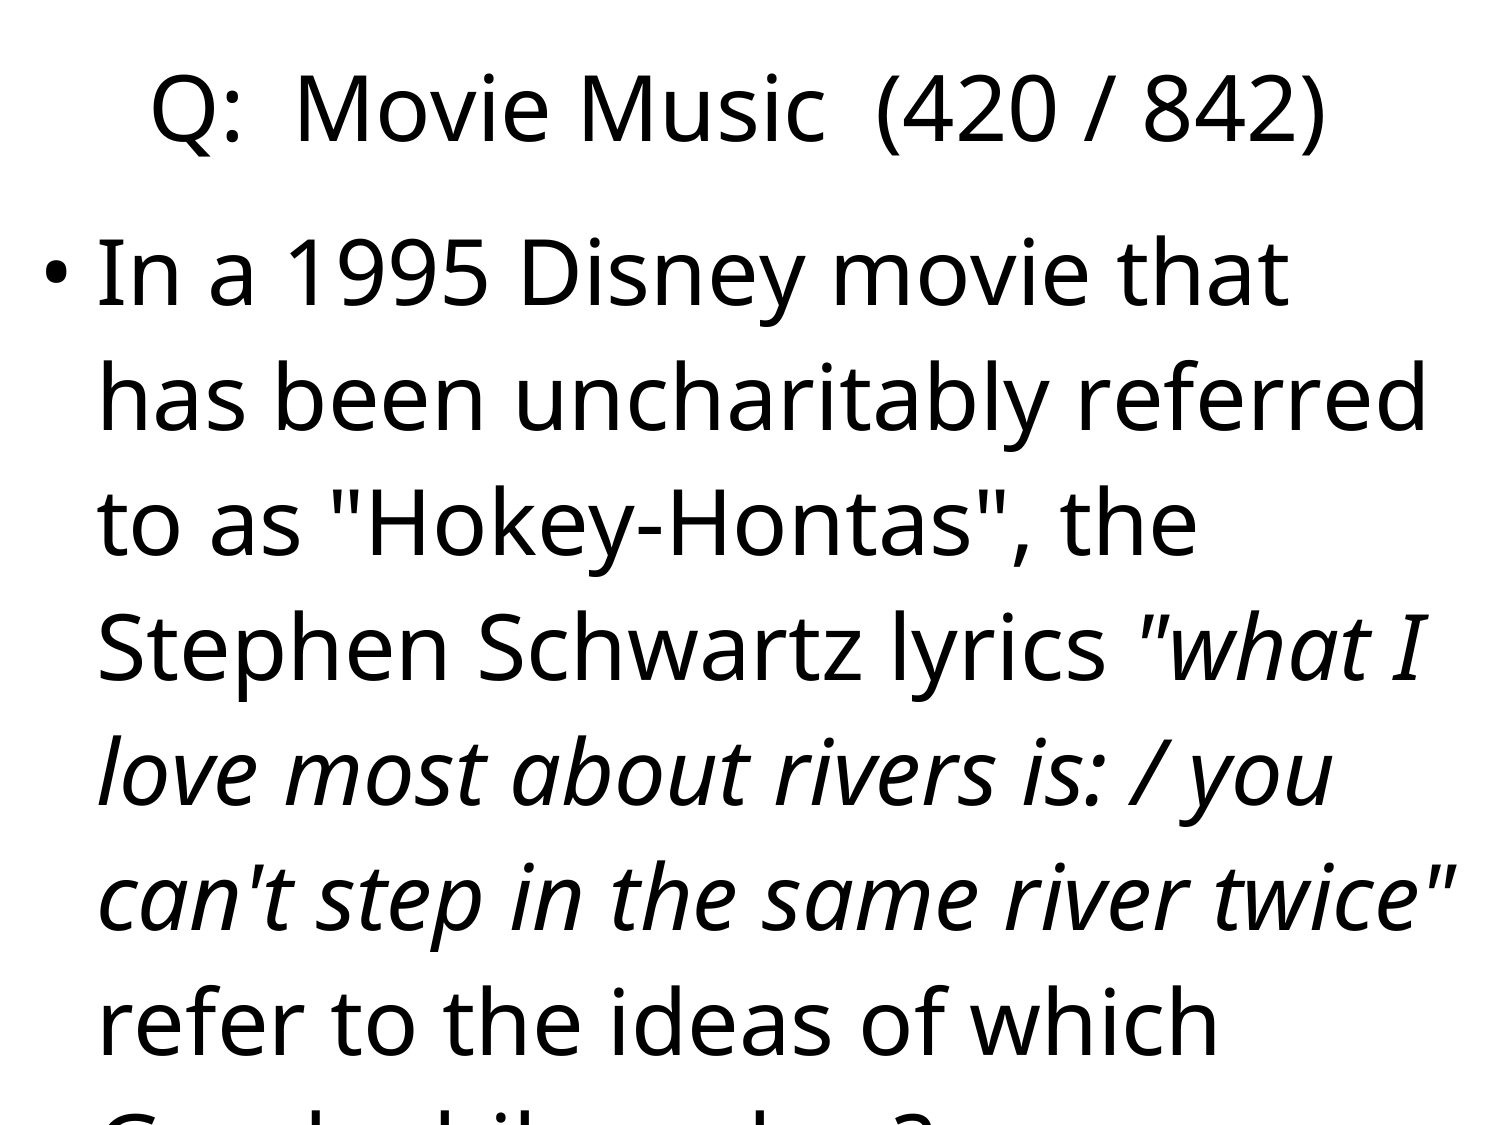

# Q: Movie Music (420 / 842)
In a 1995 Disney movie that has been uncharitably referred to as "Hokey-Hontas", the Stephen Schwartz lyrics "what I love most about rivers is: / you can't step in the same river twice" refer to the ideas of which Greek philosopher?